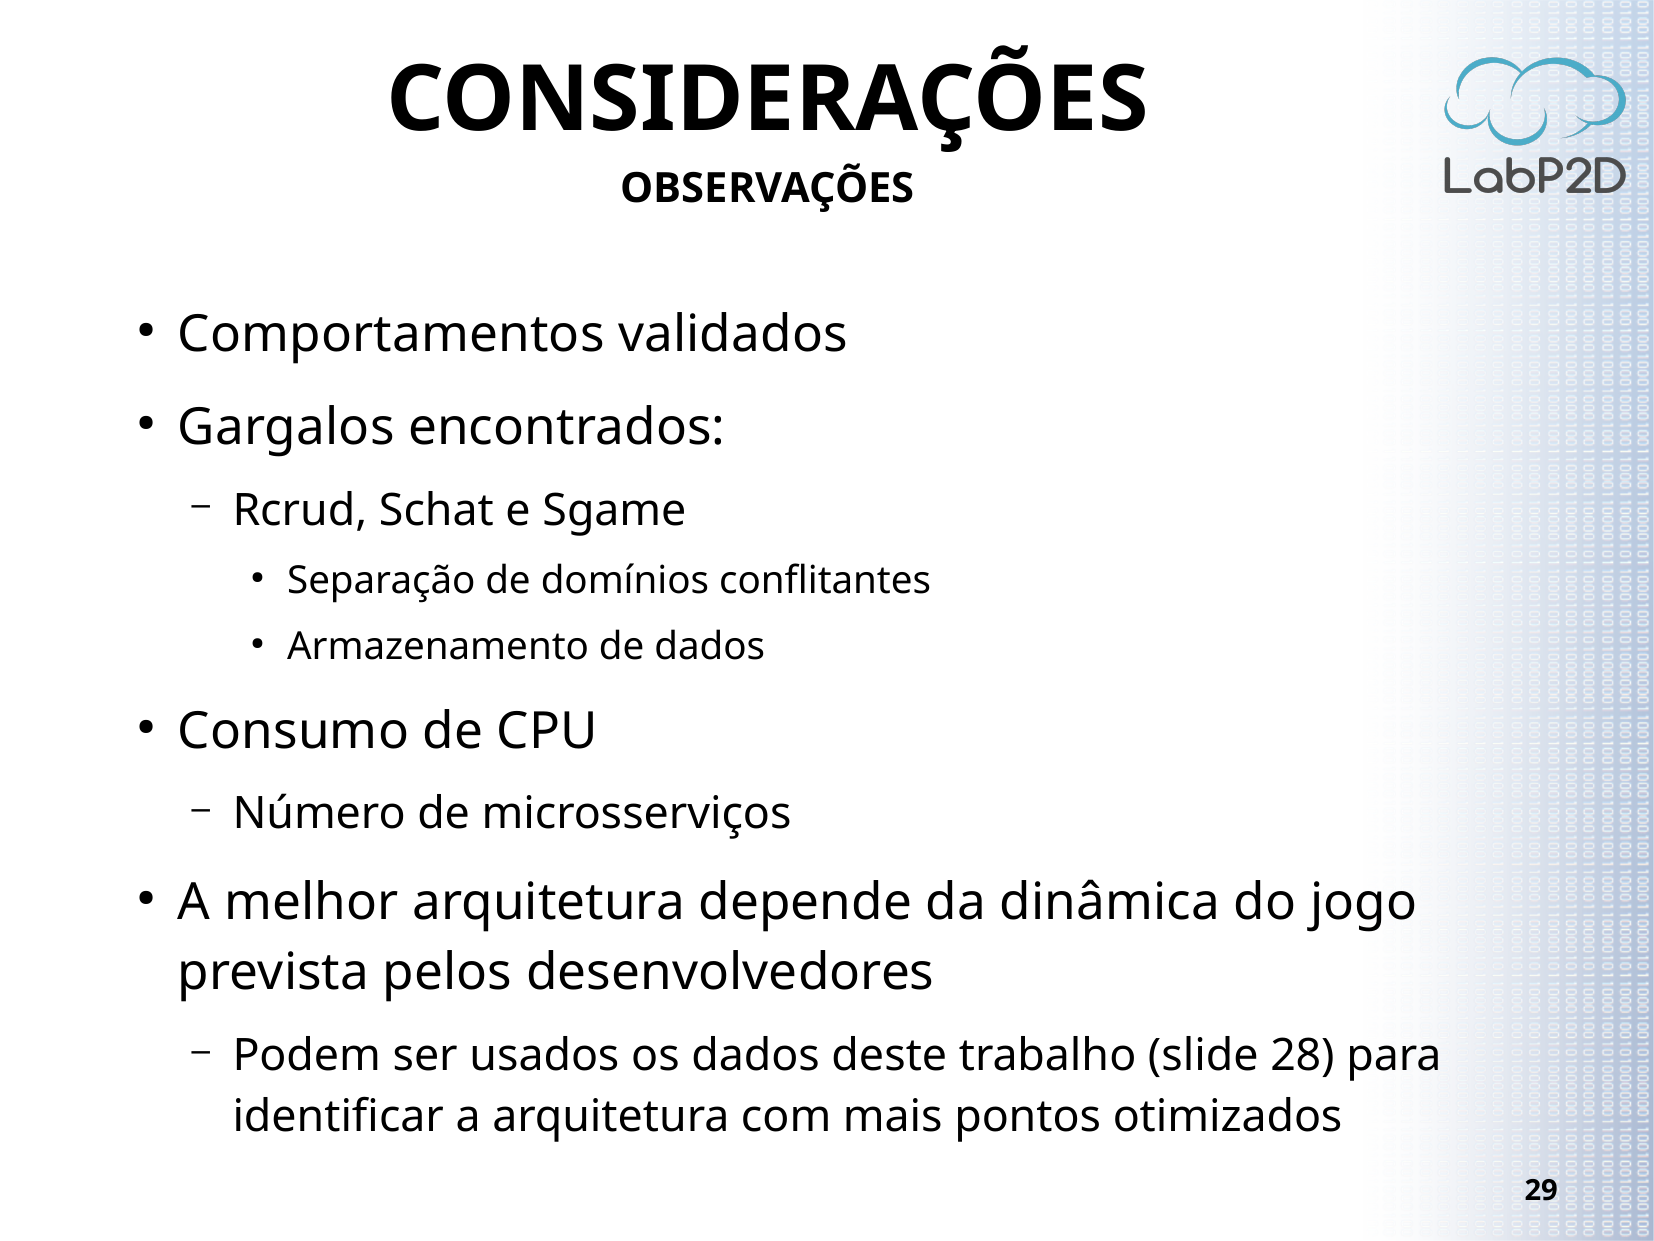

# CONSIDERAÇÕES OBSERVAÇÕES
Comportamentos validados
Gargalos encontrados:
Rcrud, Schat e Sgame
Separação de domínios conflitantes
Armazenamento de dados
Consumo de CPU
Número de microsserviços
A melhor arquitetura depende da dinâmica do jogo prevista pelos desenvolvedores
Podem ser usados os dados deste trabalho (slide 28) para identificar a arquitetura com mais pontos otimizados
29